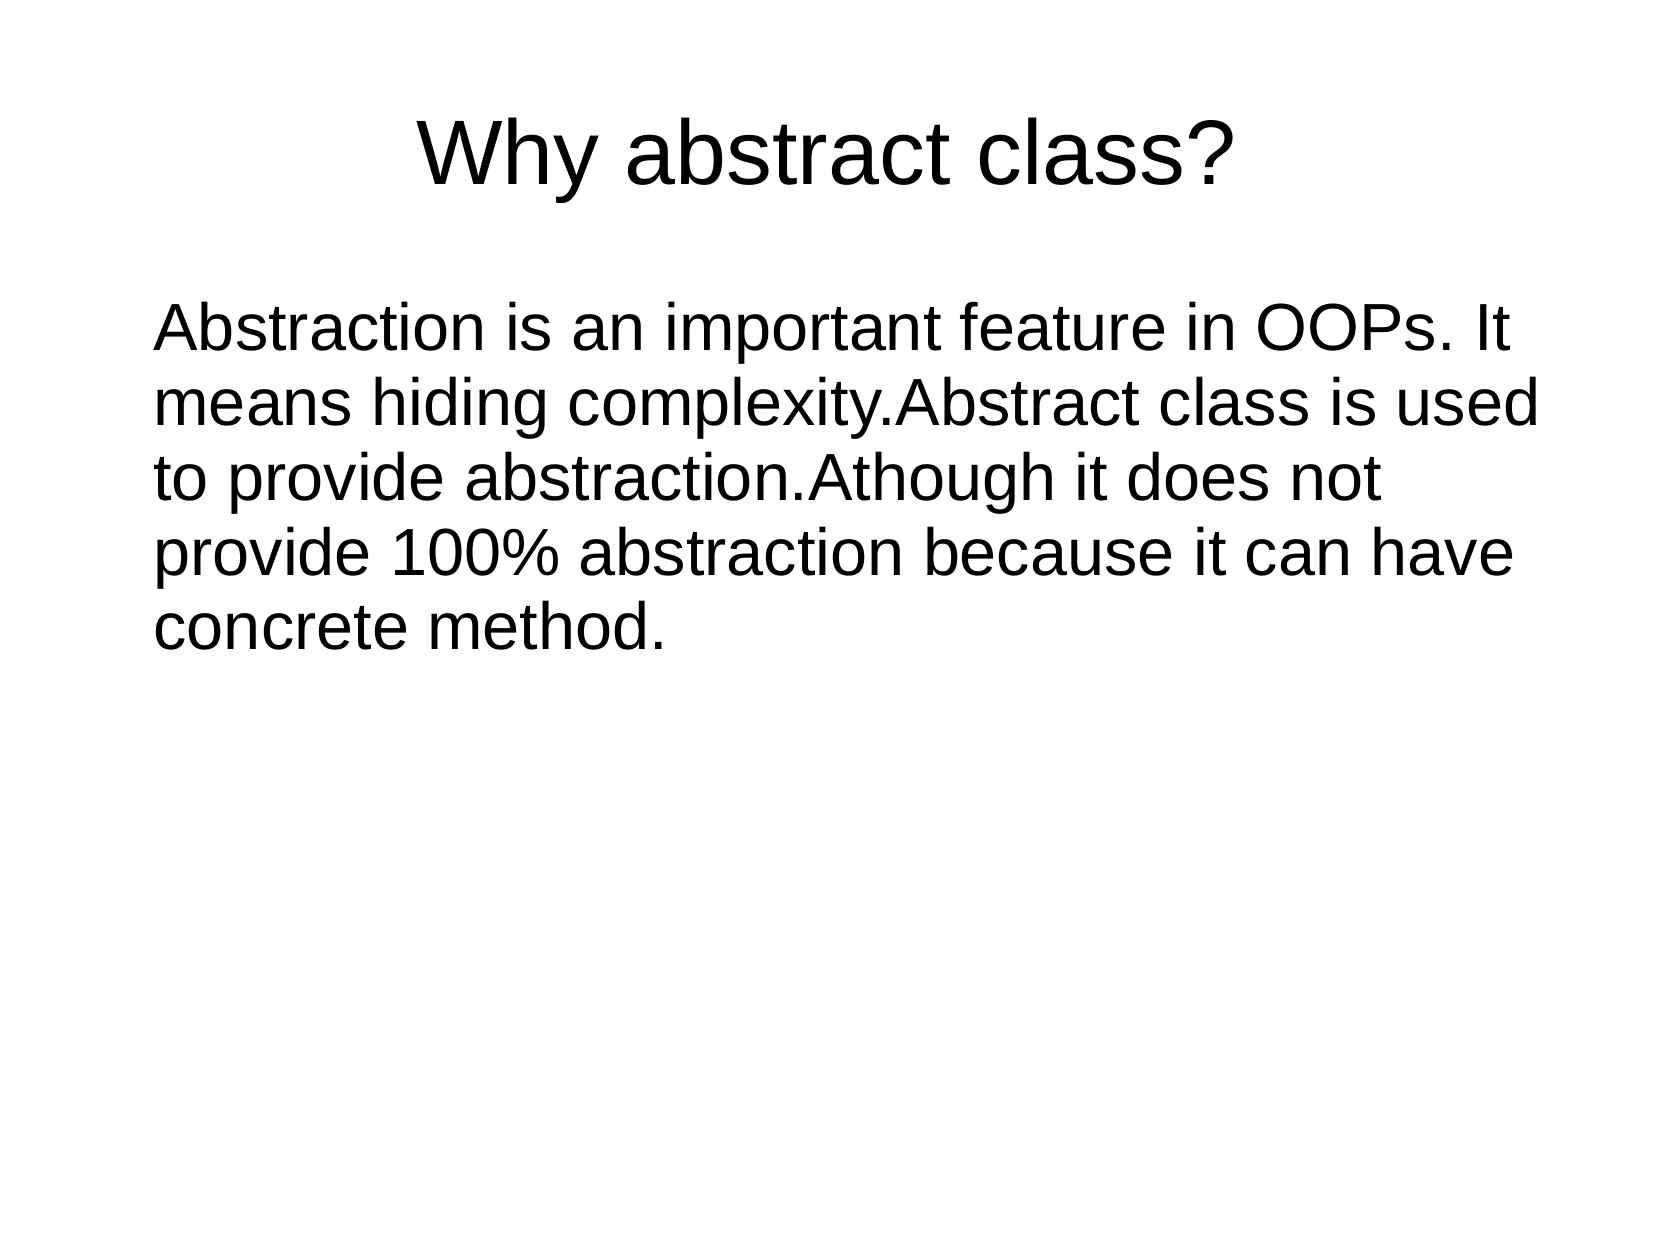

# Why abstract class?
Abstraction is an important feature in OOPs. It means hiding complexity.Abstract class is used to provide abstraction.Athough it does not provide 100% abstraction because it can have concrete method.